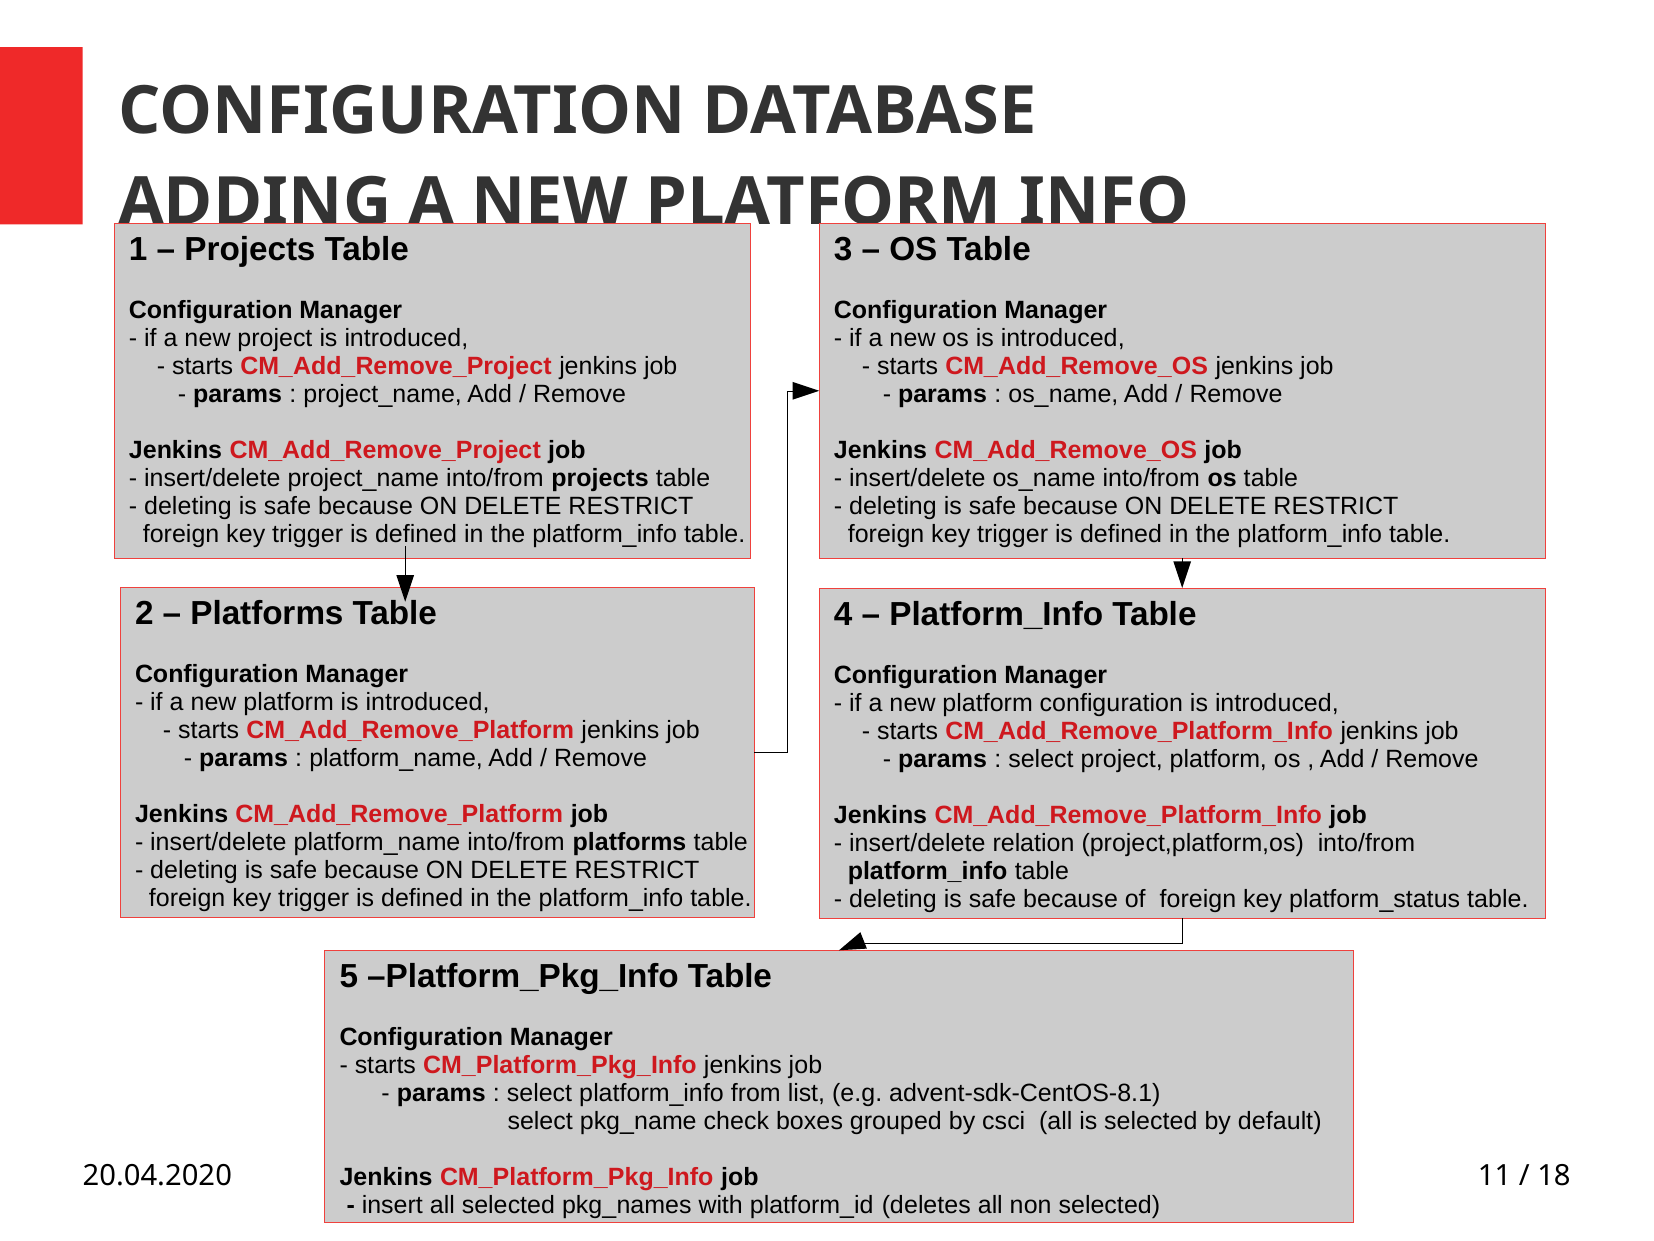

# CONFIGURATION DATABASE ADDING A NEW PLATFORM INFO
1 – Projects Table
Configuration Manager
- if a new project is introduced,
 - starts CM_Add_Remove_Project jenkins job
 - params : project_name, Add / Remove
Jenkins CM_Add_Remove_Project job
- insert/delete project_name into/from projects table
- deleting is safe because ON DELETE RESTRICT
 foreign key trigger is defined in the platform_info table.
3 – OS Table
Configuration Manager
- if a new os is introduced,
 - starts CM_Add_Remove_OS jenkins job
 - params : os_name, Add / Remove
Jenkins CM_Add_Remove_OS job
- insert/delete os_name into/from os table
- deleting is safe because ON DELETE RESTRICT
 foreign key trigger is defined in the platform_info table.
2 – Platforms Table
Configuration Manager
- if a new platform is introduced,
 - starts CM_Add_Remove_Platform jenkins job
 - params : platform_name, Add / Remove
Jenkins CM_Add_Remove_Platform job
- insert/delete platform_name into/from platforms table
- deleting is safe because ON DELETE RESTRICT
 foreign key trigger is defined in the platform_info table.
4 – Platform_Info Table
Configuration Manager
- if a new platform configuration is introduced,
 - starts CM_Add_Remove_Platform_Info jenkins job
 - params : select project, platform, os , Add / Remove
Jenkins CM_Add_Remove_Platform_Info job
- insert/delete relation (project,platform,os) into/from
 platform_info table
- deleting is safe because of foreign key platform_status table.
5 –Platform_Pkg_Info Table
Configuration Manager
- starts CM_Platform_Pkg_Info jenkins job
 - params : select platform_info from list, (e.g. advent-sdk-CentOS-8.1)
 select pkg_name check boxes grouped by csci (all is selected by default)
Jenkins CM_Platform_Pkg_Info job
 - insert all selected pkg_names with platform_id (deletes all non selected)
20.04.2020
11